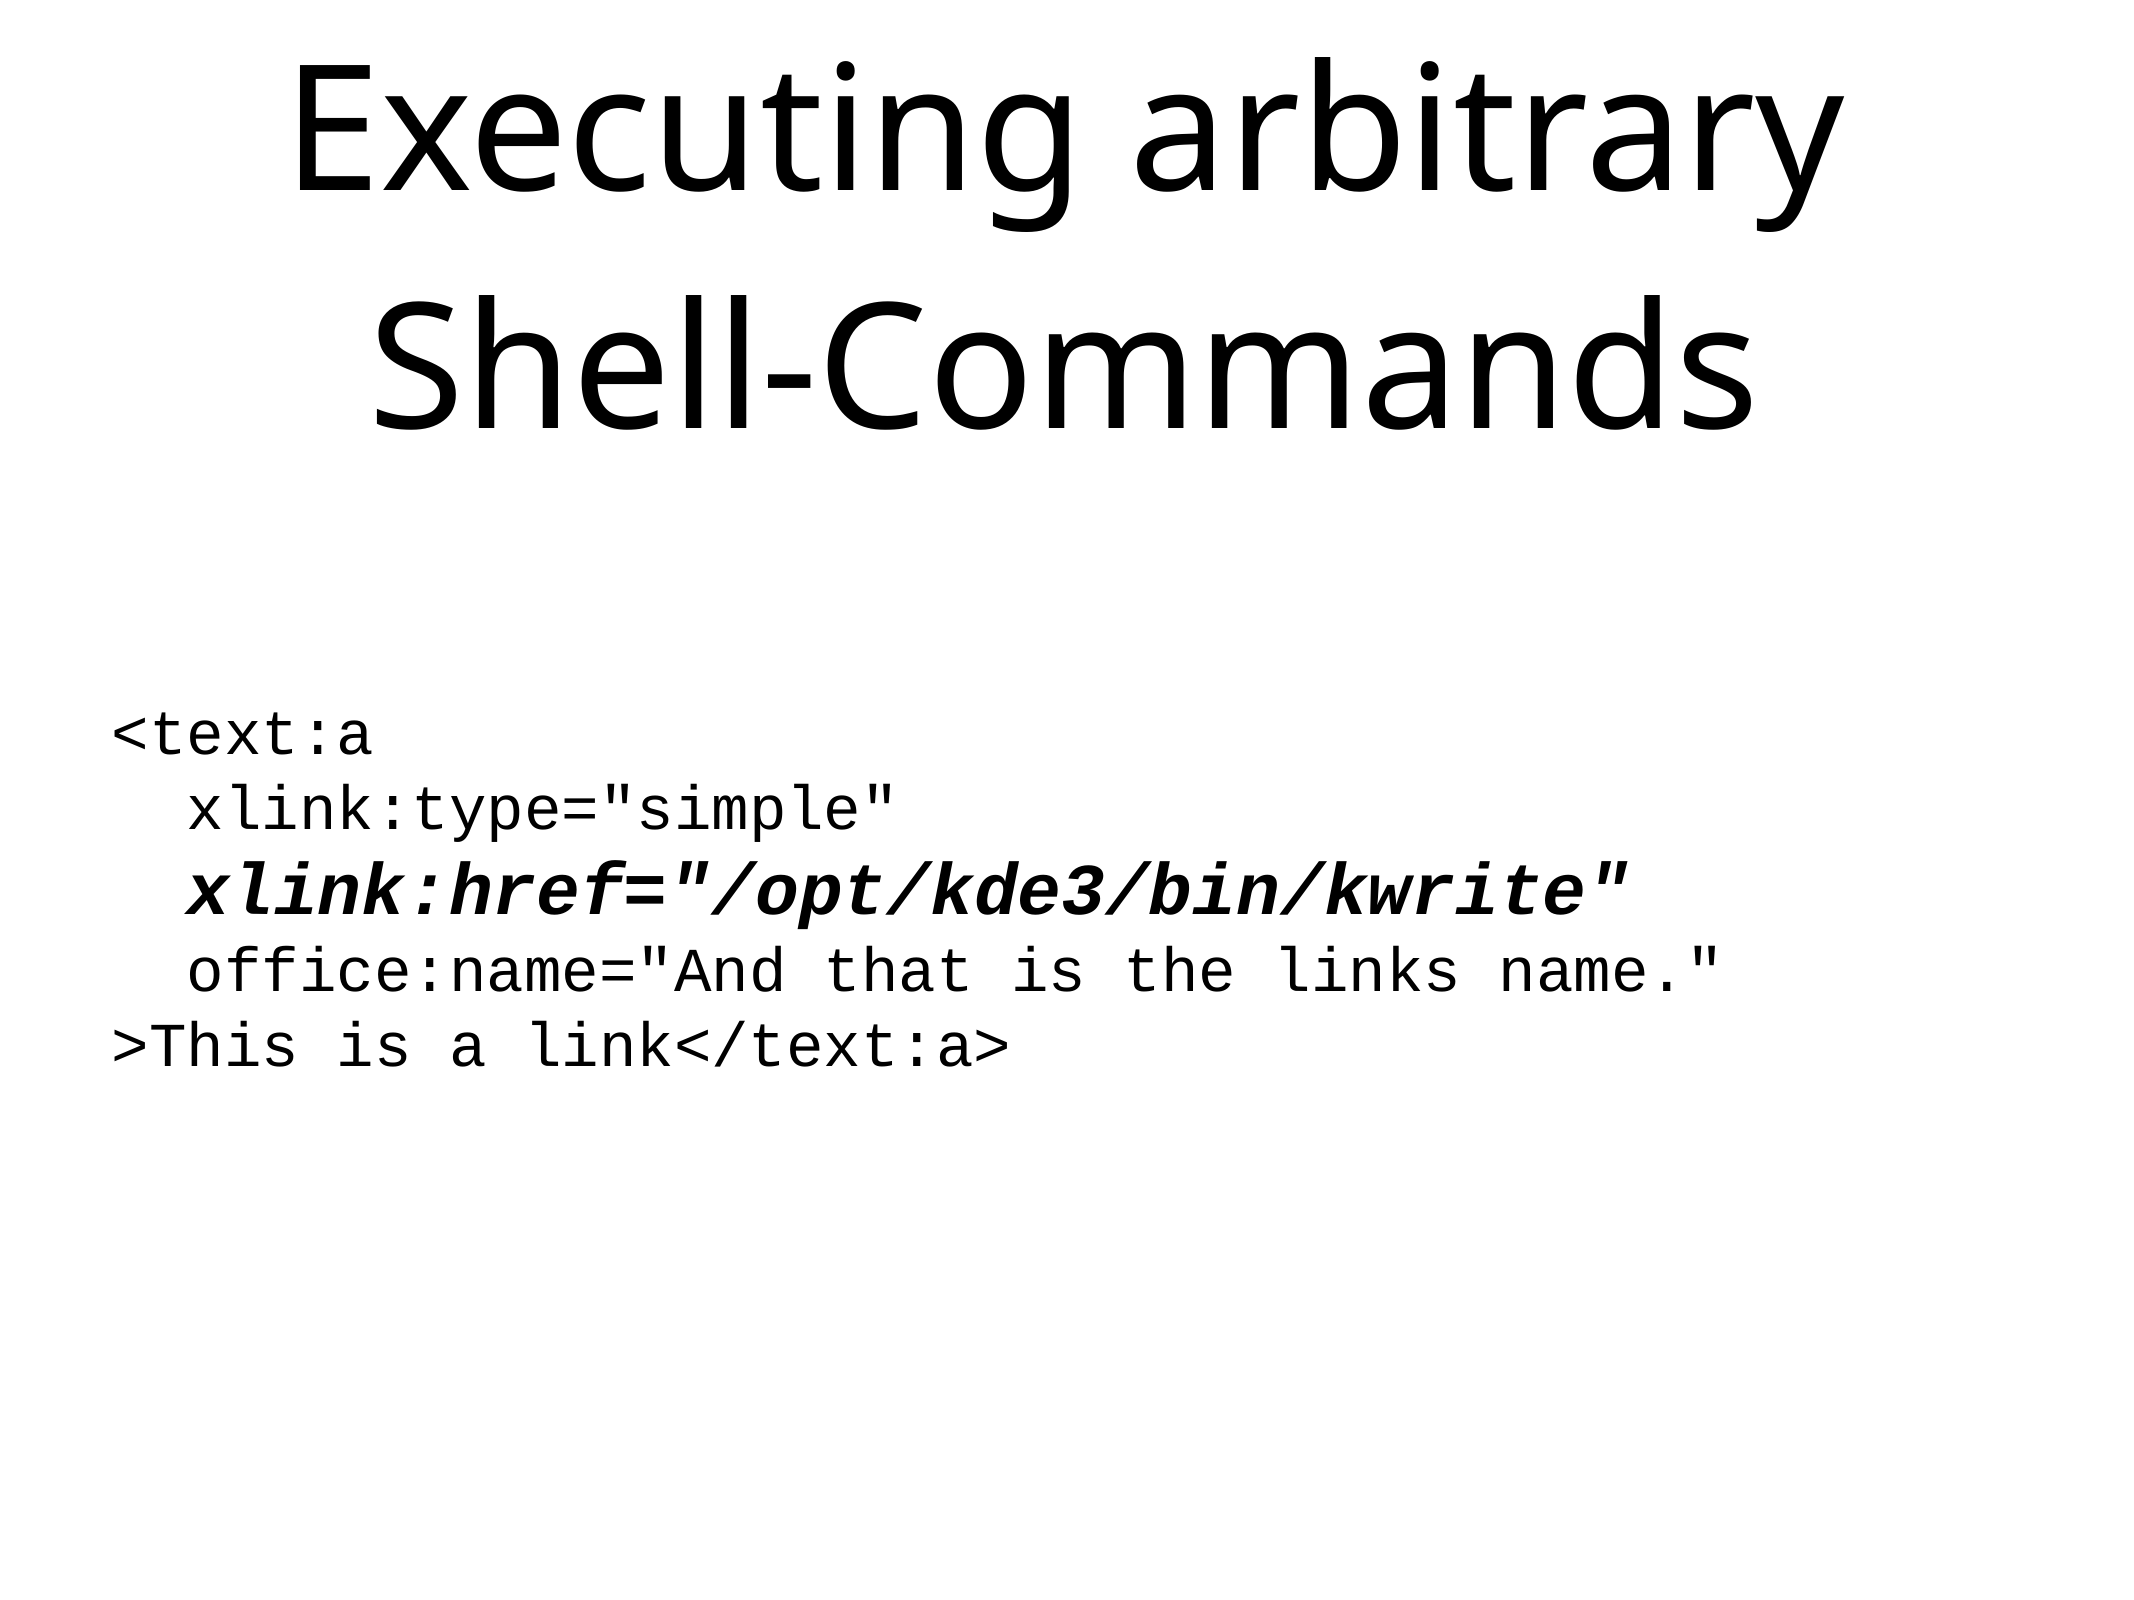

# Executing arbitrary Shell-Commands
<text:a
 xlink:type="simple"
 xlink:href="/opt/kde3/bin/kwrite"
 office:name="And that is the links name."
>This is a link</text:a>